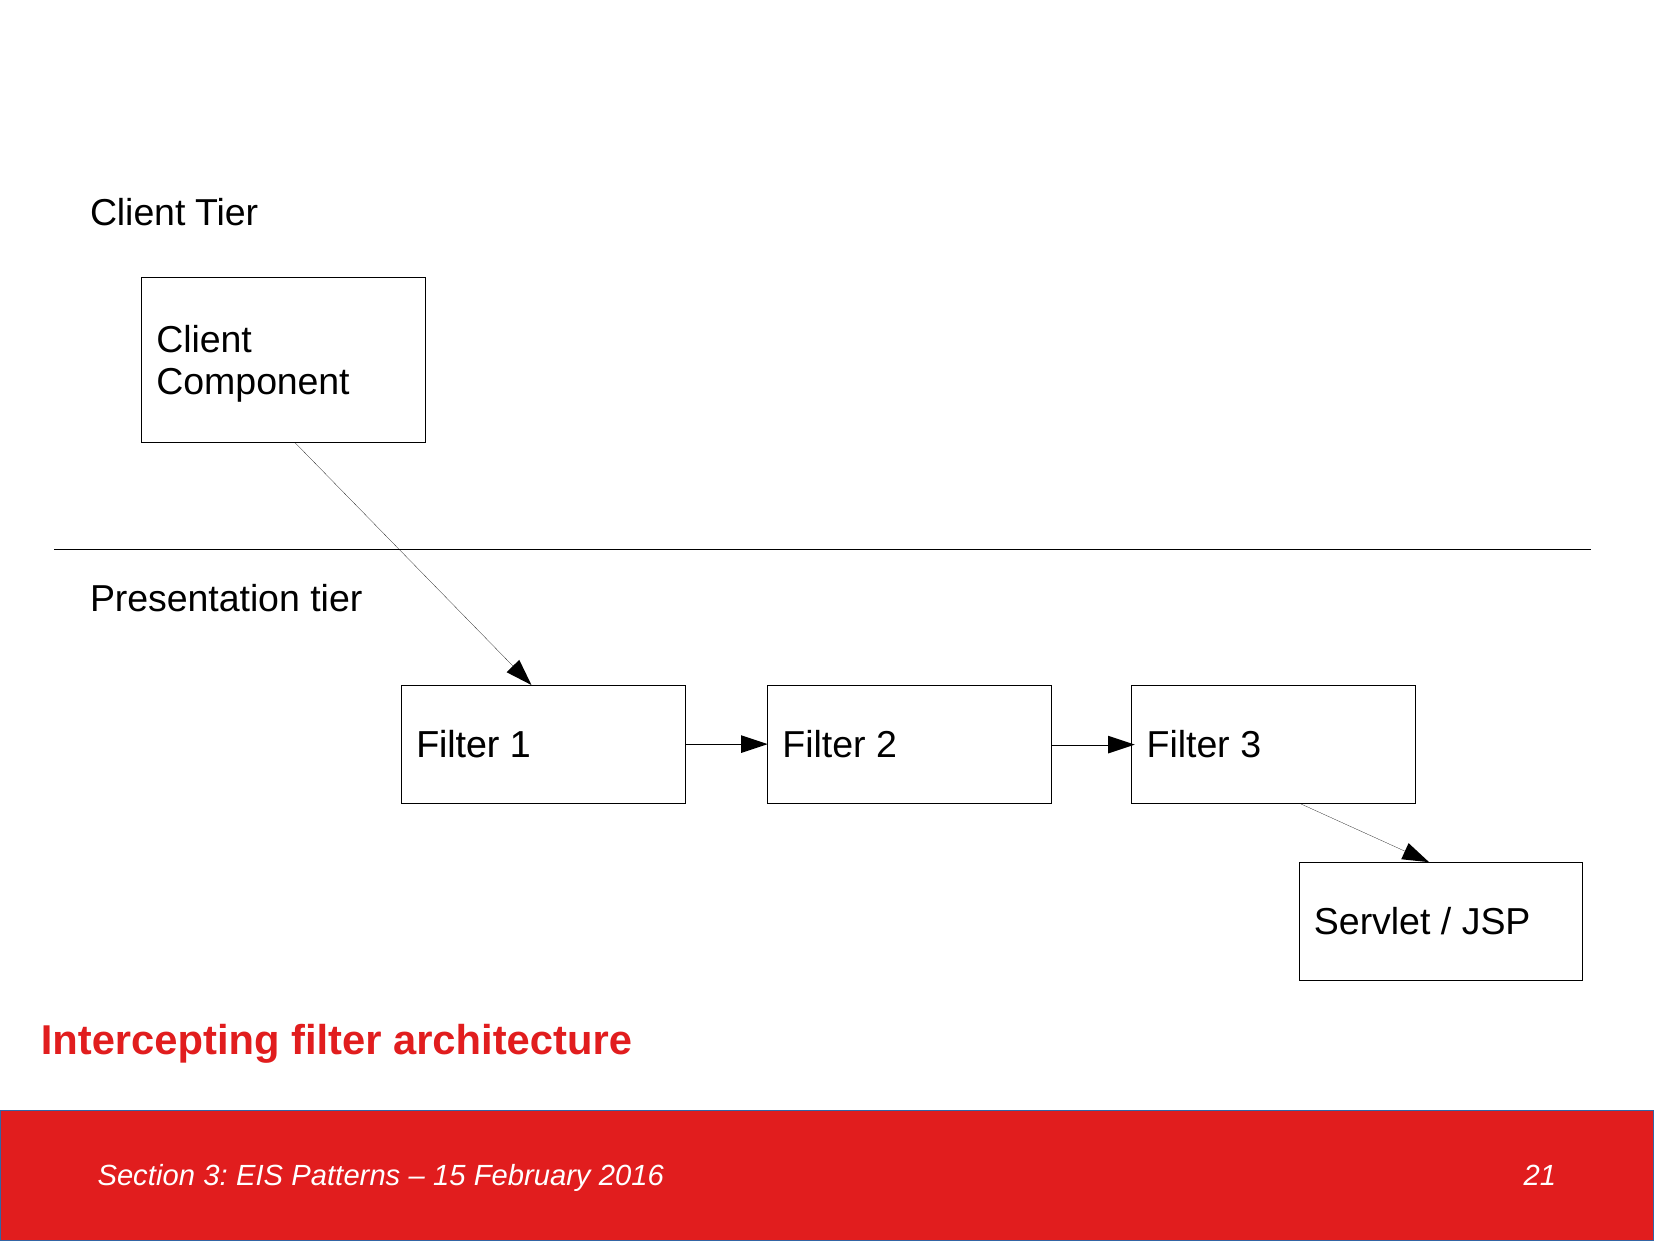

Client Tier
Client
Component
Presentation tier
Filter 1
Filter 1
Filter 2
Filter 3
Servlet / JSP
Intercepting filter architecture